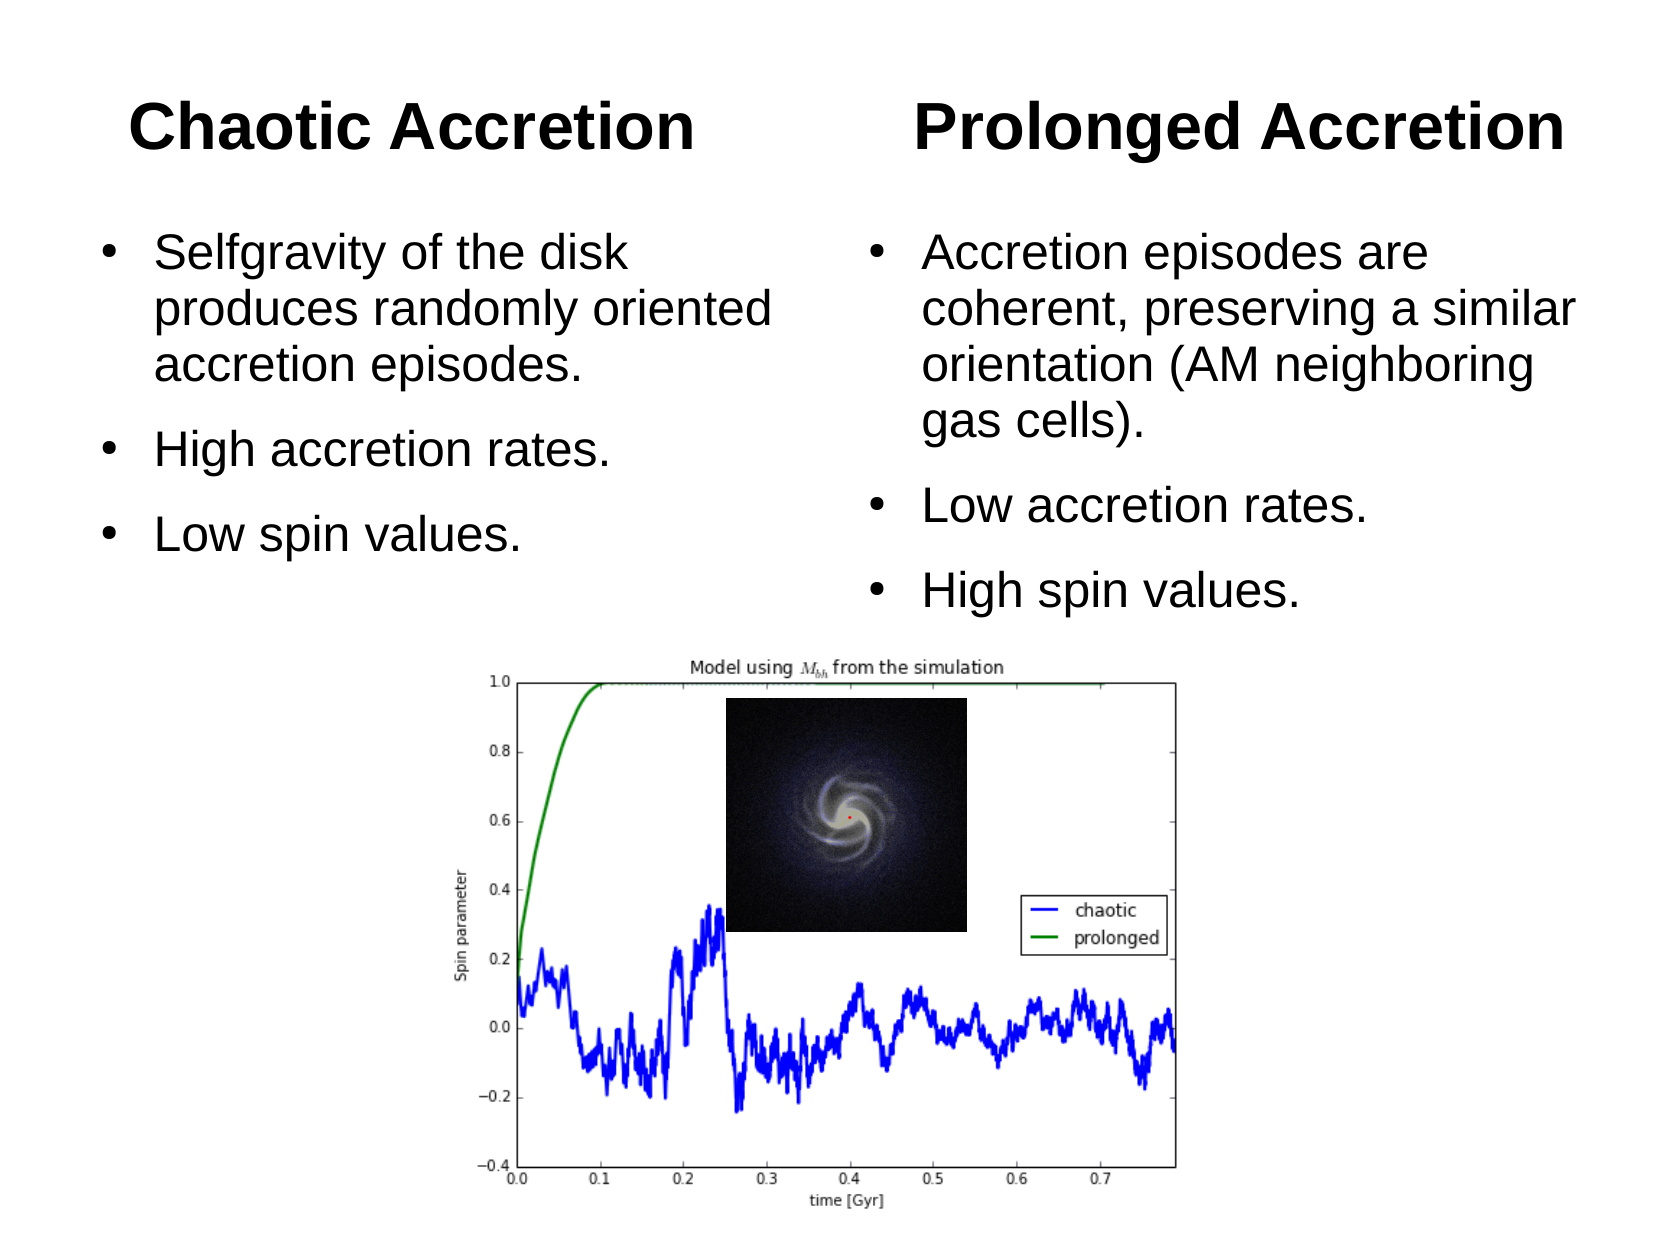

Chaotic Accretion
Prolonged Accretion
# Selfgravity of the disk produces randomly oriented accretion episodes.
High accretion rates.
Low spin values.
Accretion episodes are coherent, preserving a similar orientation (AM neighboring gas cells).
Low accretion rates.
High spin values.